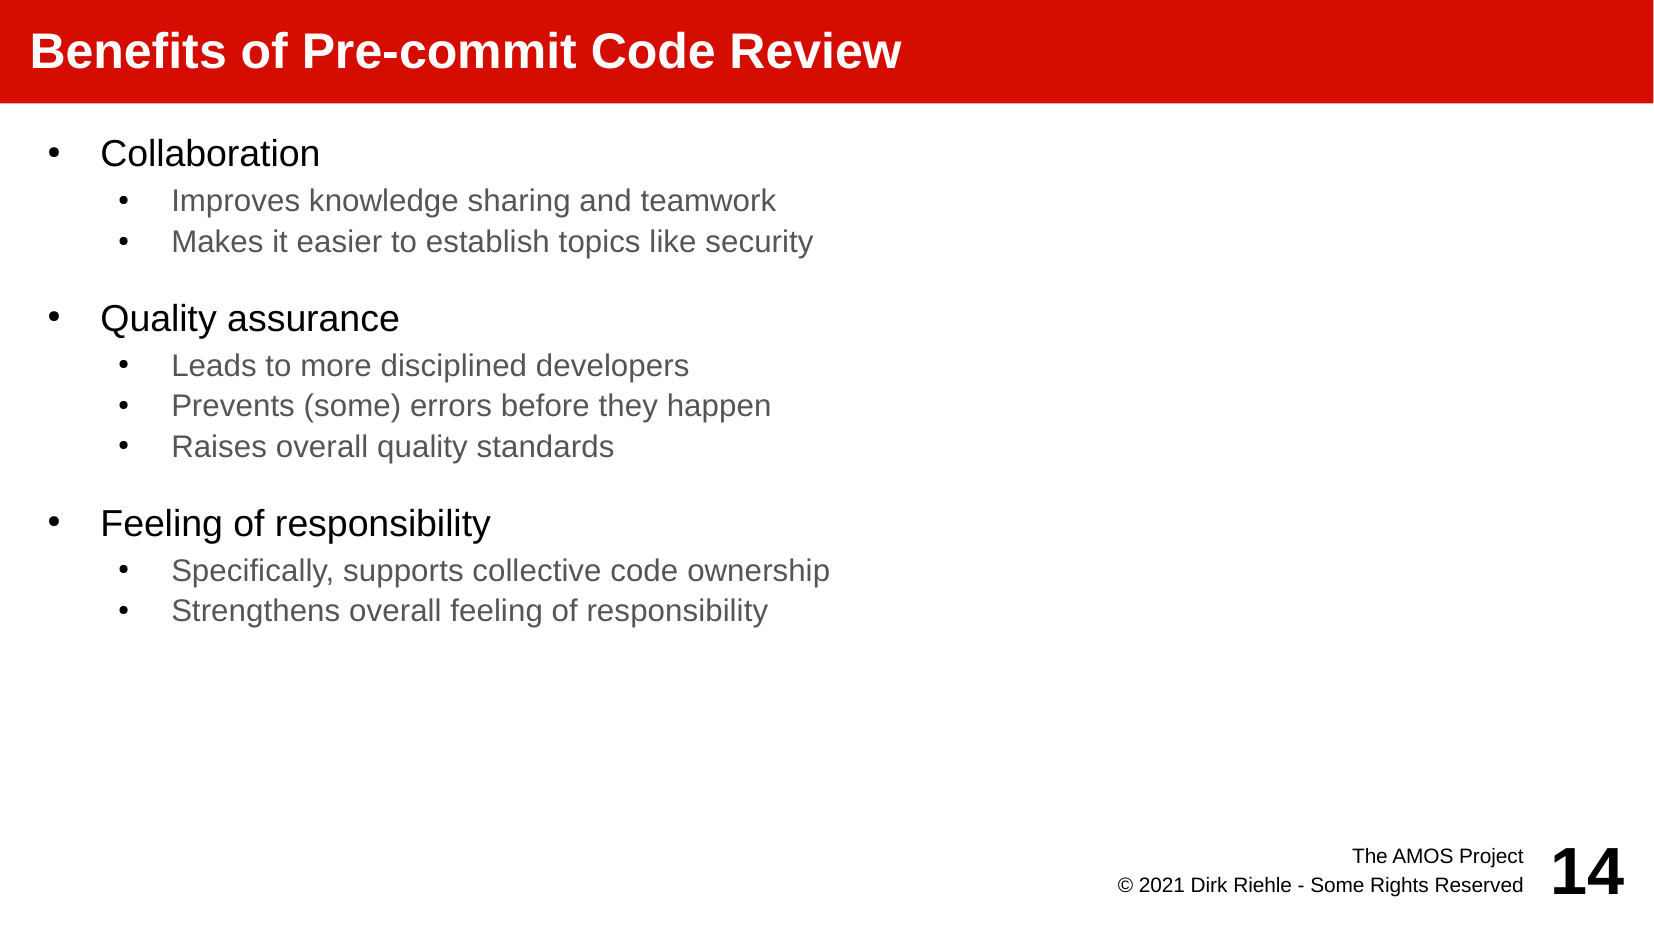

# Benefits of Pre-commit Code Review
Collaboration
Improves knowledge sharing and teamwork
Makes it easier to establish topics like security
Quality assurance
Leads to more disciplined developers
Prevents (some) errors before they happen
Raises overall quality standards
Feeling of responsibility
Specifically, supports collective code ownership
Strengthens overall feeling of responsibility
The AMOS Project
14
© 2021 Dirk Riehle - Some Rights Reserved